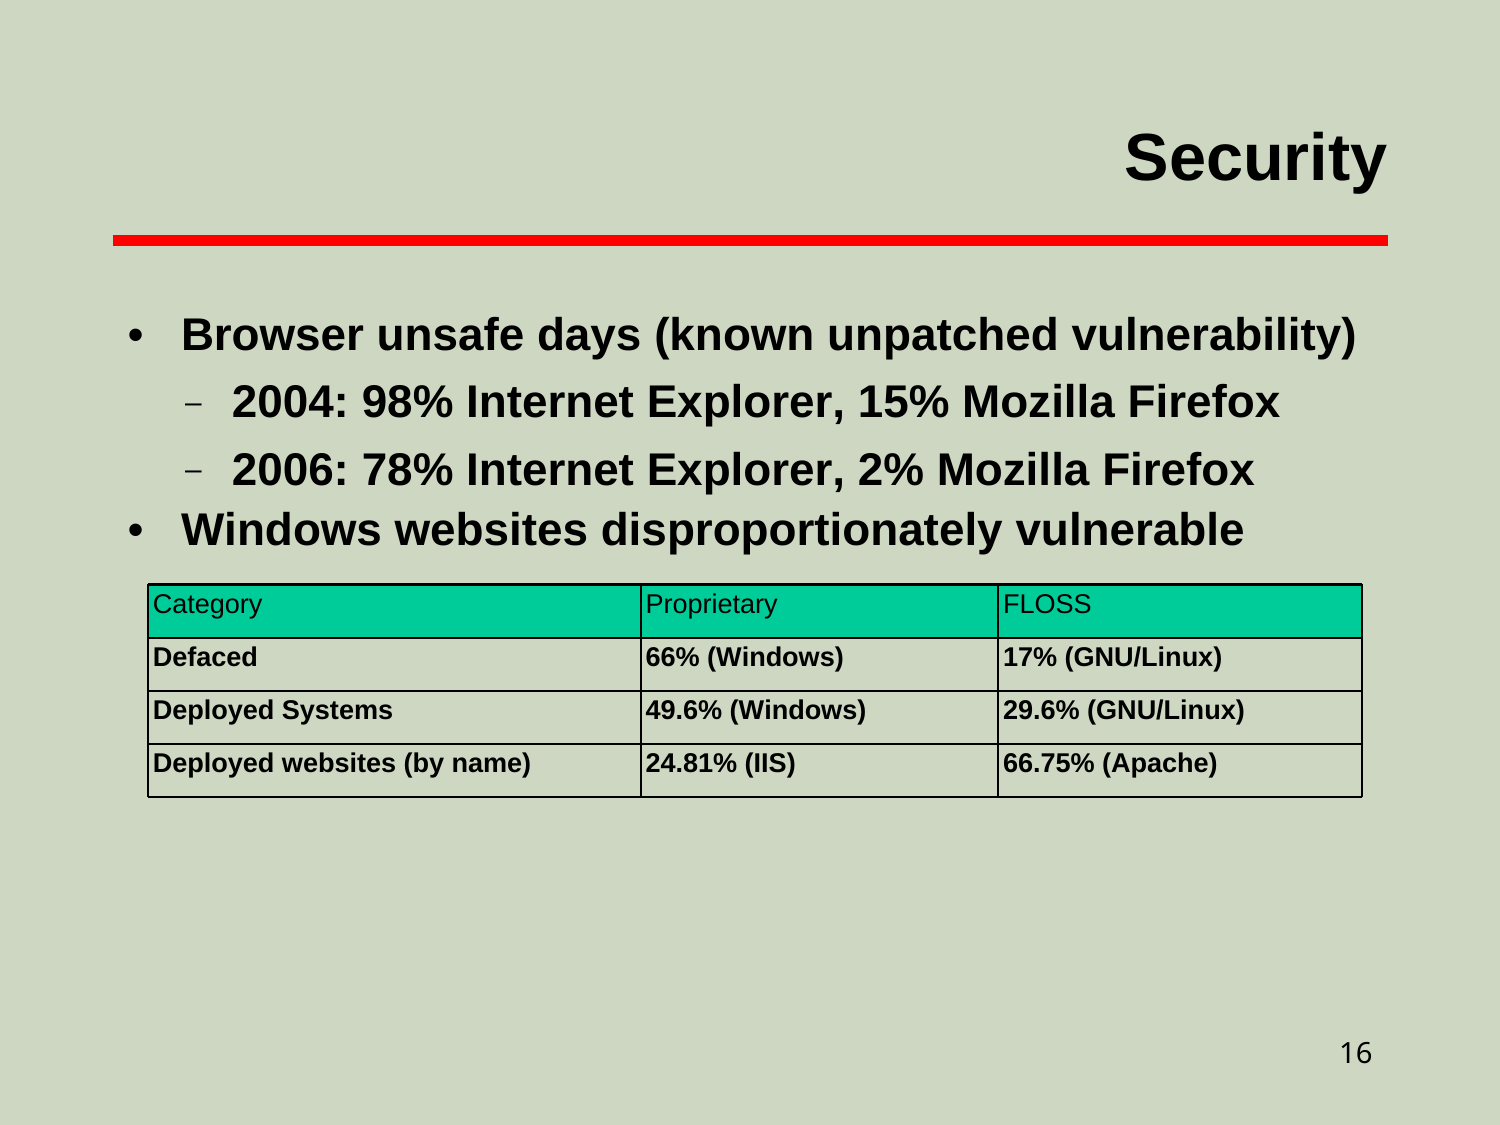

# Security
Browser unsafe days (known unpatched vulnerability)
2004: 98% Internet Explorer, 15% Mozilla Firefox
2006: 78% Internet Explorer, 2% Mozilla Firefox
Windows websites disproportionately vulnerable
Category
Proprietary
FLOSS
Defaced
66% (Windows)
17% (GNU/Linux)
Deployed Systems
49.6% (Windows)
29.6% (GNU/Linux)
Deployed websites (by name)
24.81% (IIS)
66.75% (Apache)